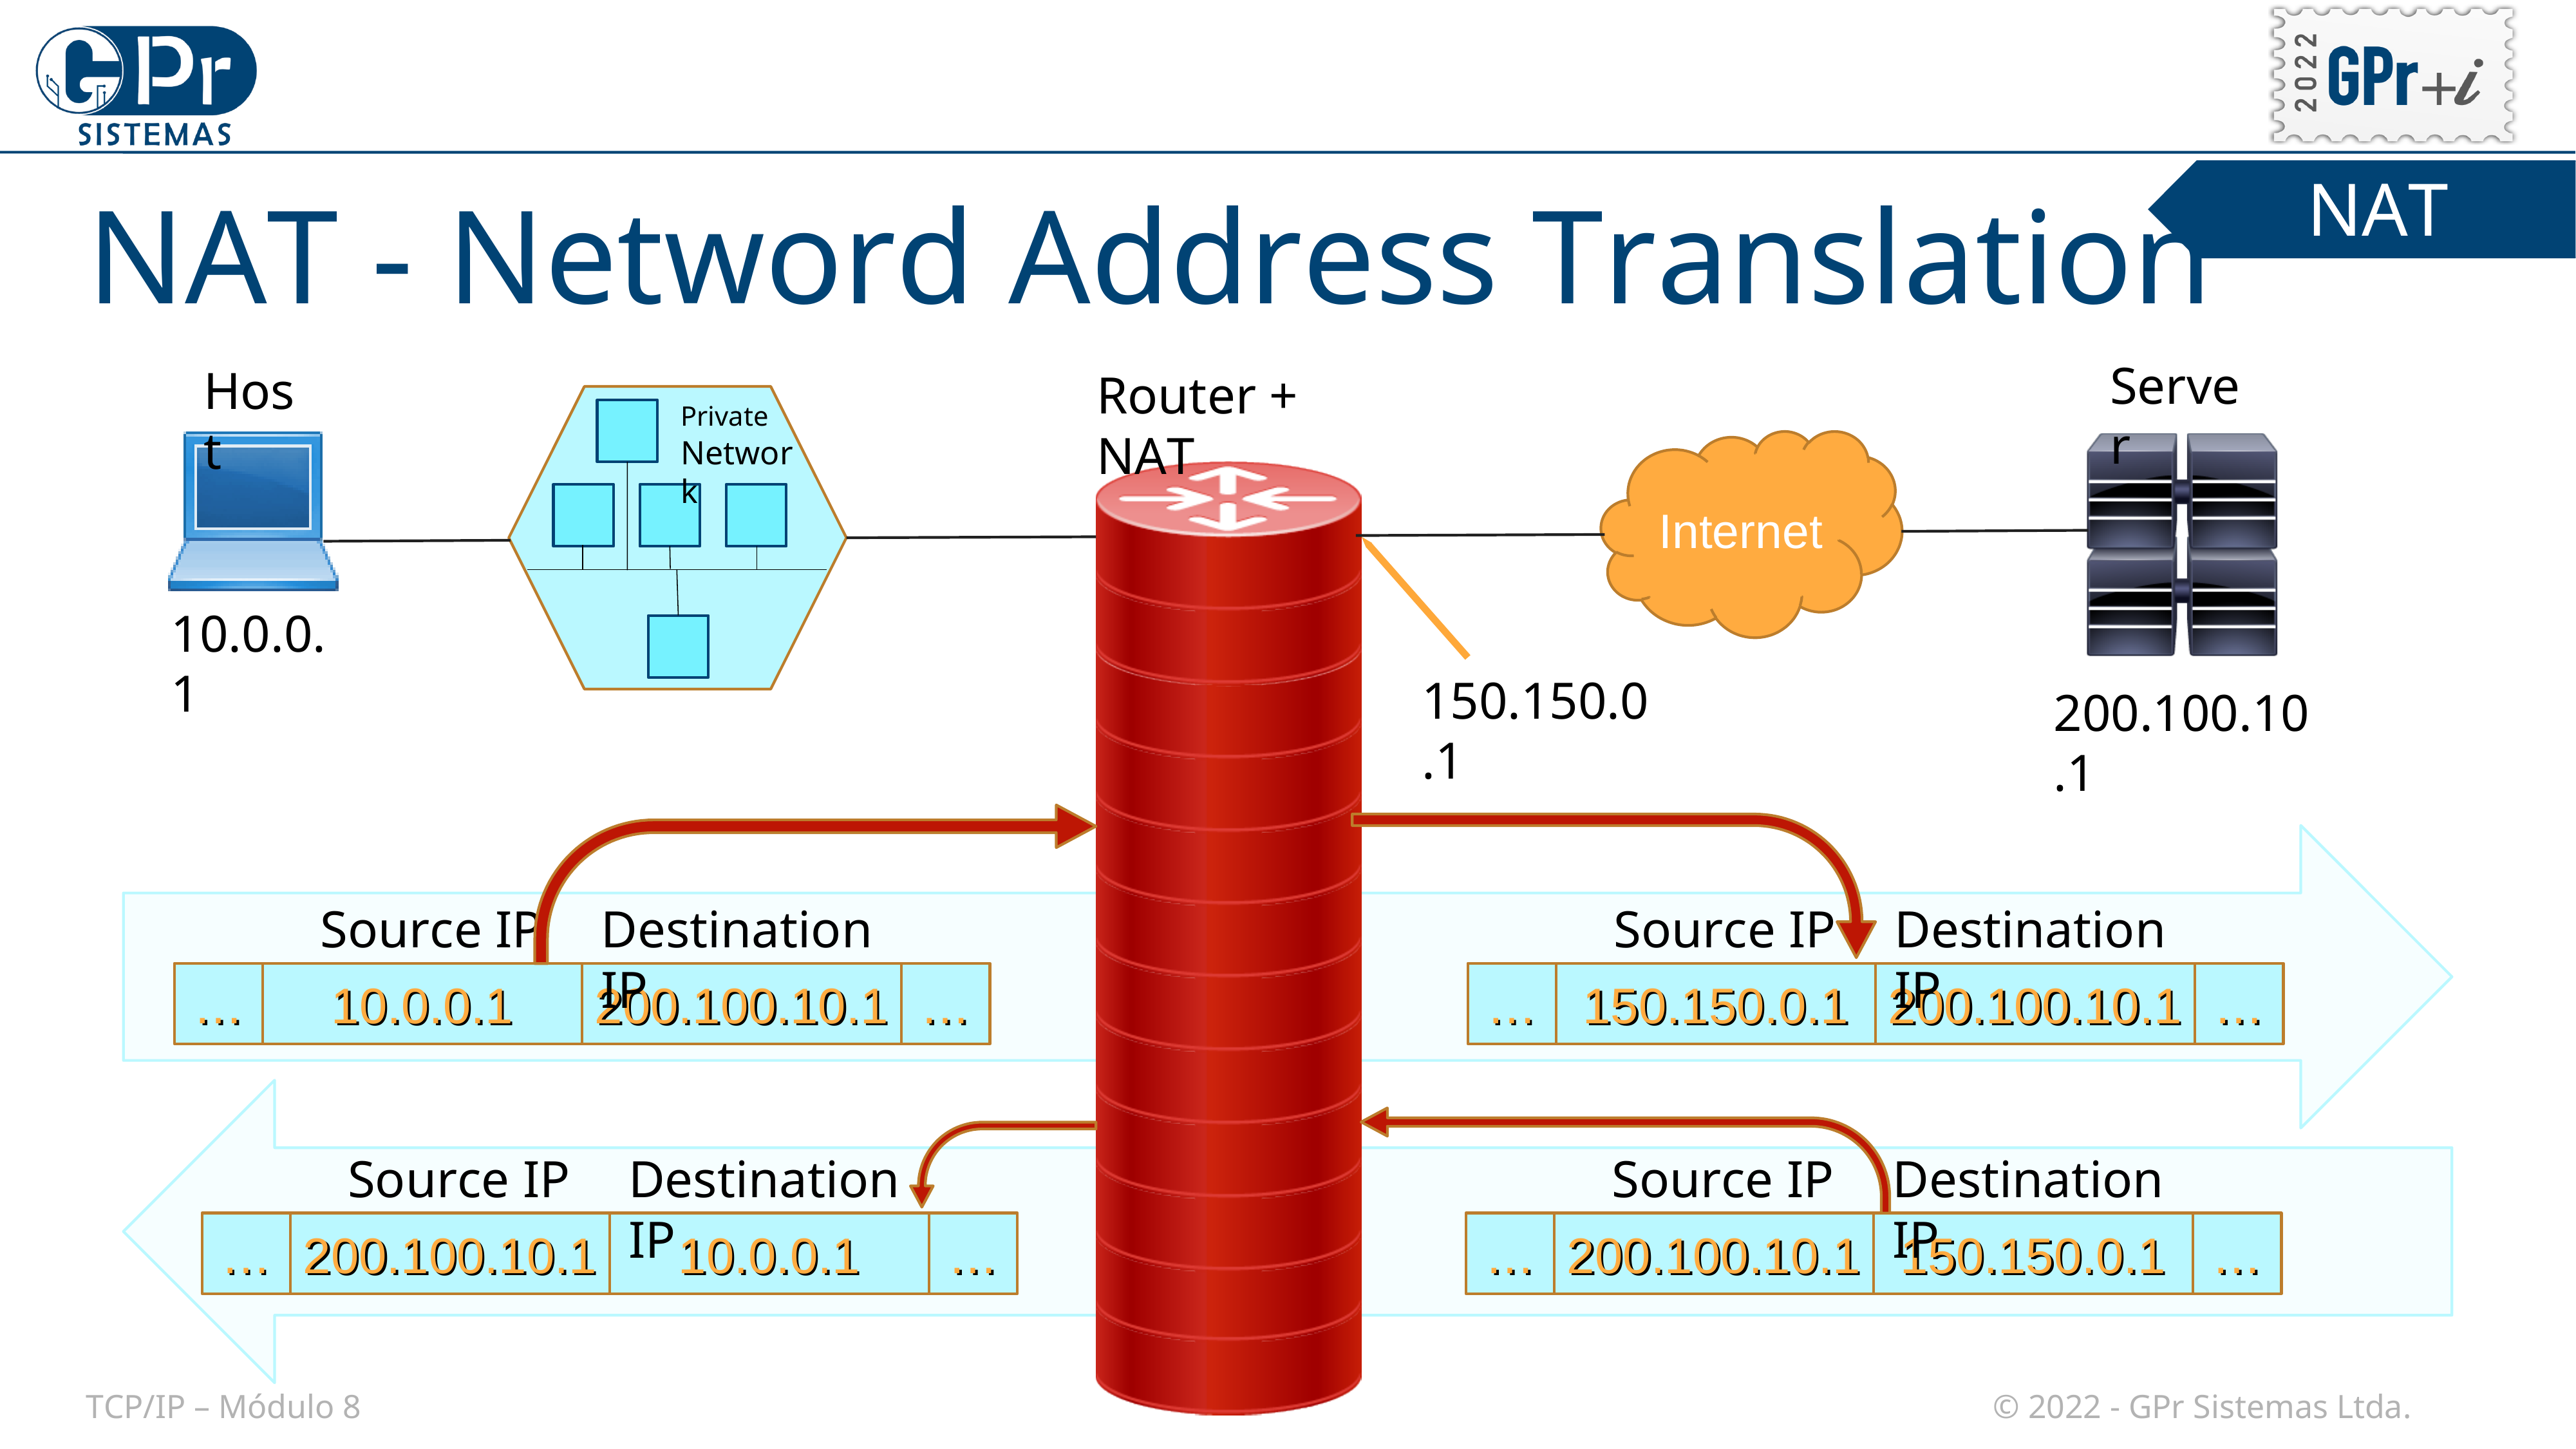

NAT
# NAT - Netword Address Translation
Server
Host
Router + NAT
Private Network
Internet
10.0.0.1
150.150.0.1
200.100.10.1
Source IP
Destination IP
…
10.0.0.1
200.100.10.1
…
Source IP
Destination IP
…
150.150.0.1
200.100.10.1
…
Source IP
Destination IP
…
200.100.10.1
10.0.0.1
…
Source IP
Destination IP
…
200.100.10.1
150.150.0.1
…